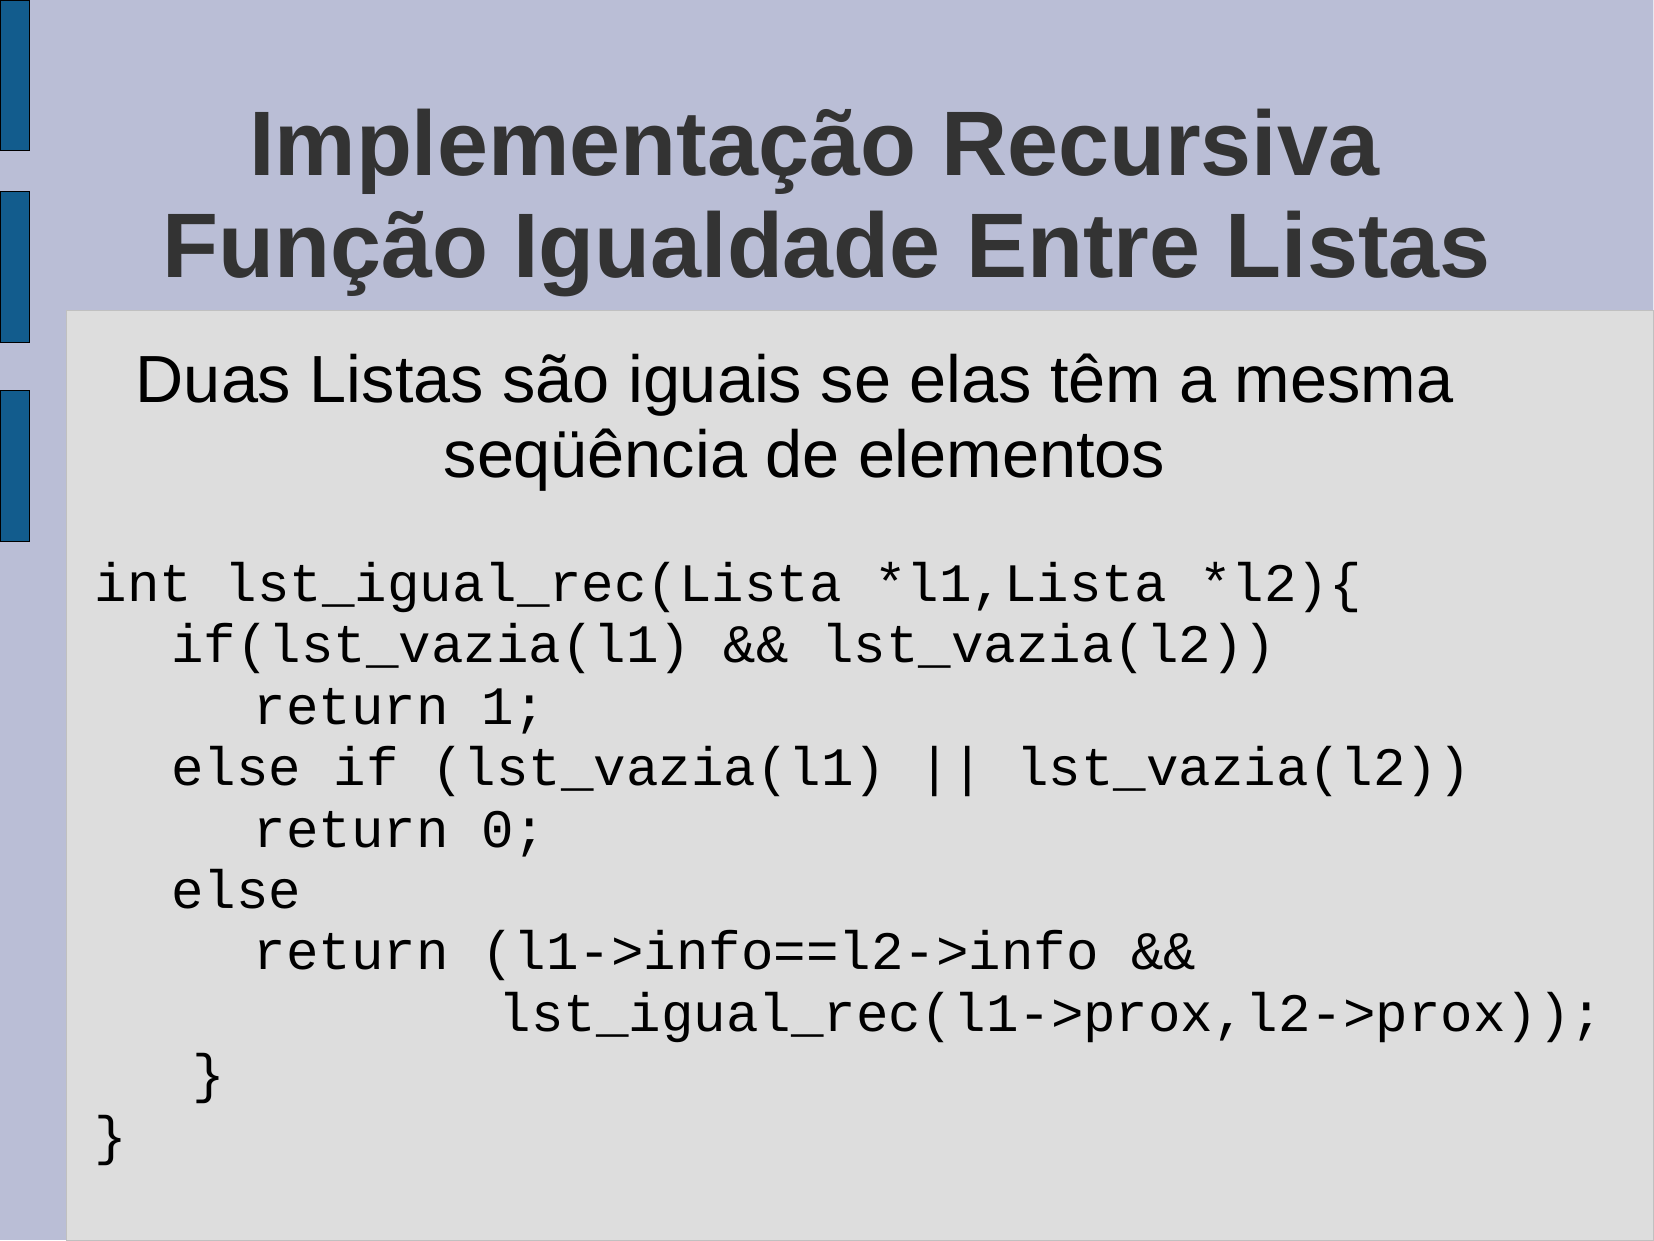

# Implementação Recursiva Função Igualdade Entre Listas
Duas Listas são iguais se elas têm a mesma
seqüência de elementos
int lst_igual_rec(Lista *l1,Lista *l2){
if(lst_vazia(l1) && lst_vazia(l2))
return 1;
else if (lst_vazia(l1) || lst_vazia(l2))
return 0;
else
return (l1->info==l2->info &&
 lst_igual_rec(l1->prox,l2->prox));
 }
}